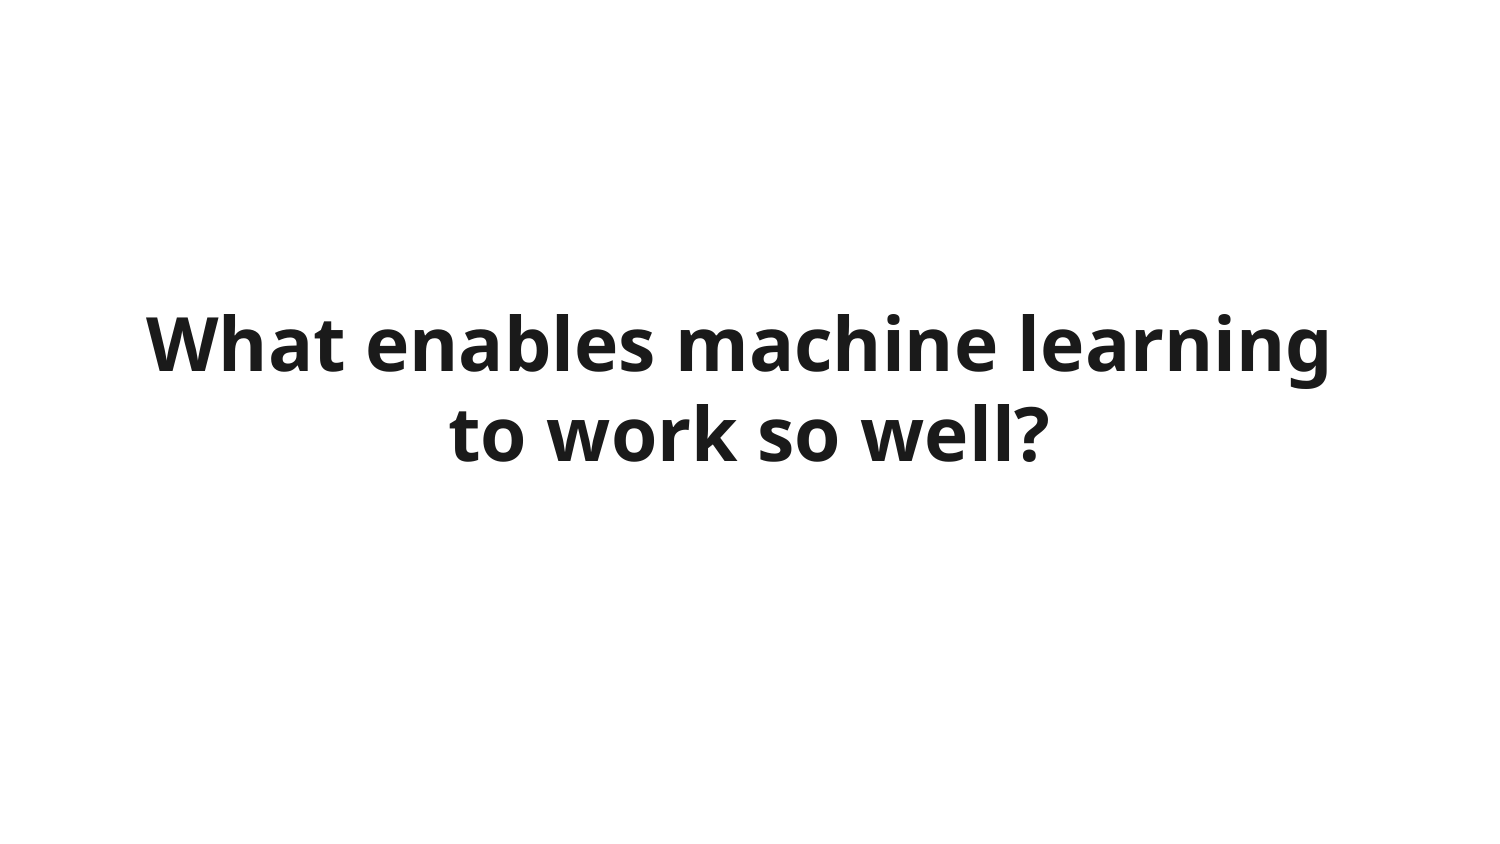

# What enables machine learning to work so well?